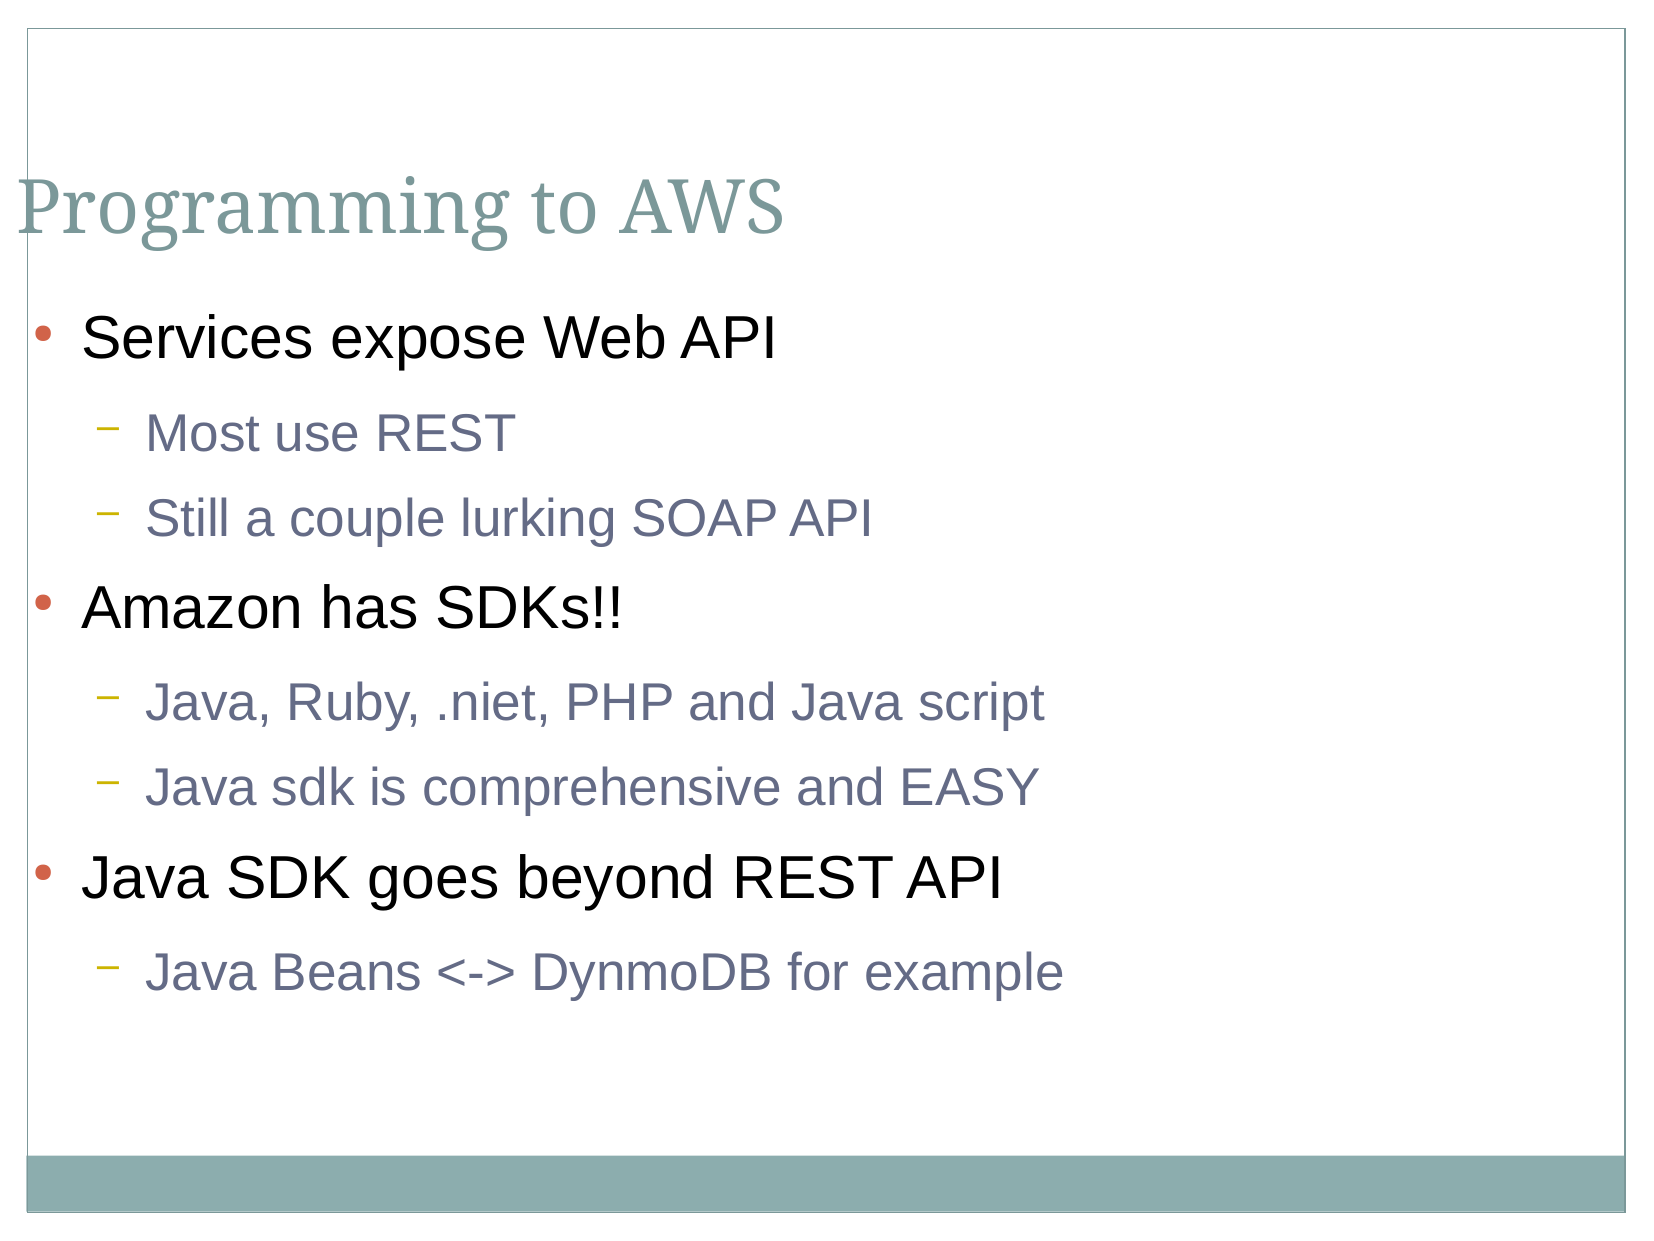

# Programming to AWS
Services expose Web API
Most use REST
Still a couple lurking SOAP API
Amazon has SDKs!!
Java, Ruby, .niet, PHP and Java script
Java sdk is comprehensive and EASY
Java SDK goes beyond REST API
Java Beans <-> DynmoDB for example